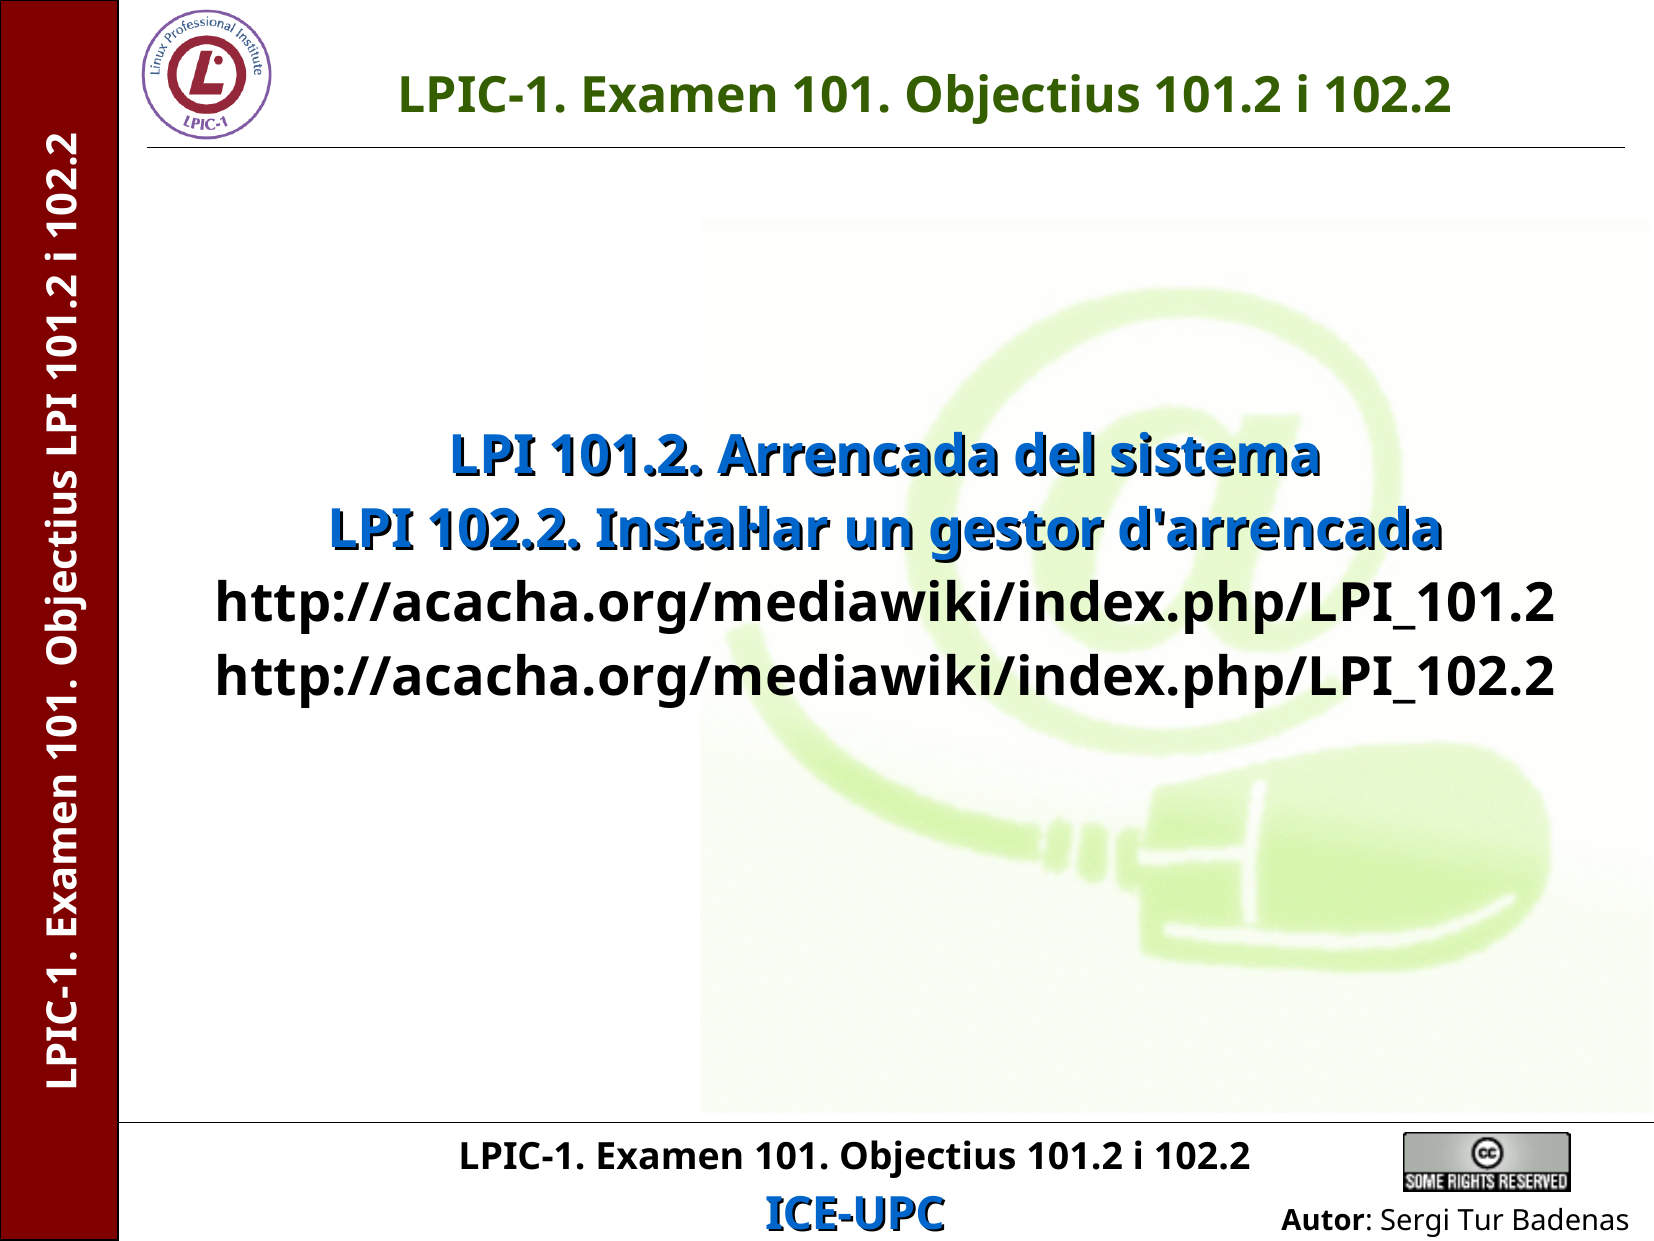

LPIC-1. Examen 101. Objectius 101.2 i 102.2
# LPI 101.2. Arrencada del sistema
LPI 102.2. Instal·lar un gestor d'arrencada
http://acacha.org/mediawiki/index.php/LPI_101.2
http://acacha.org/mediawiki/index.php/LPI_102.2